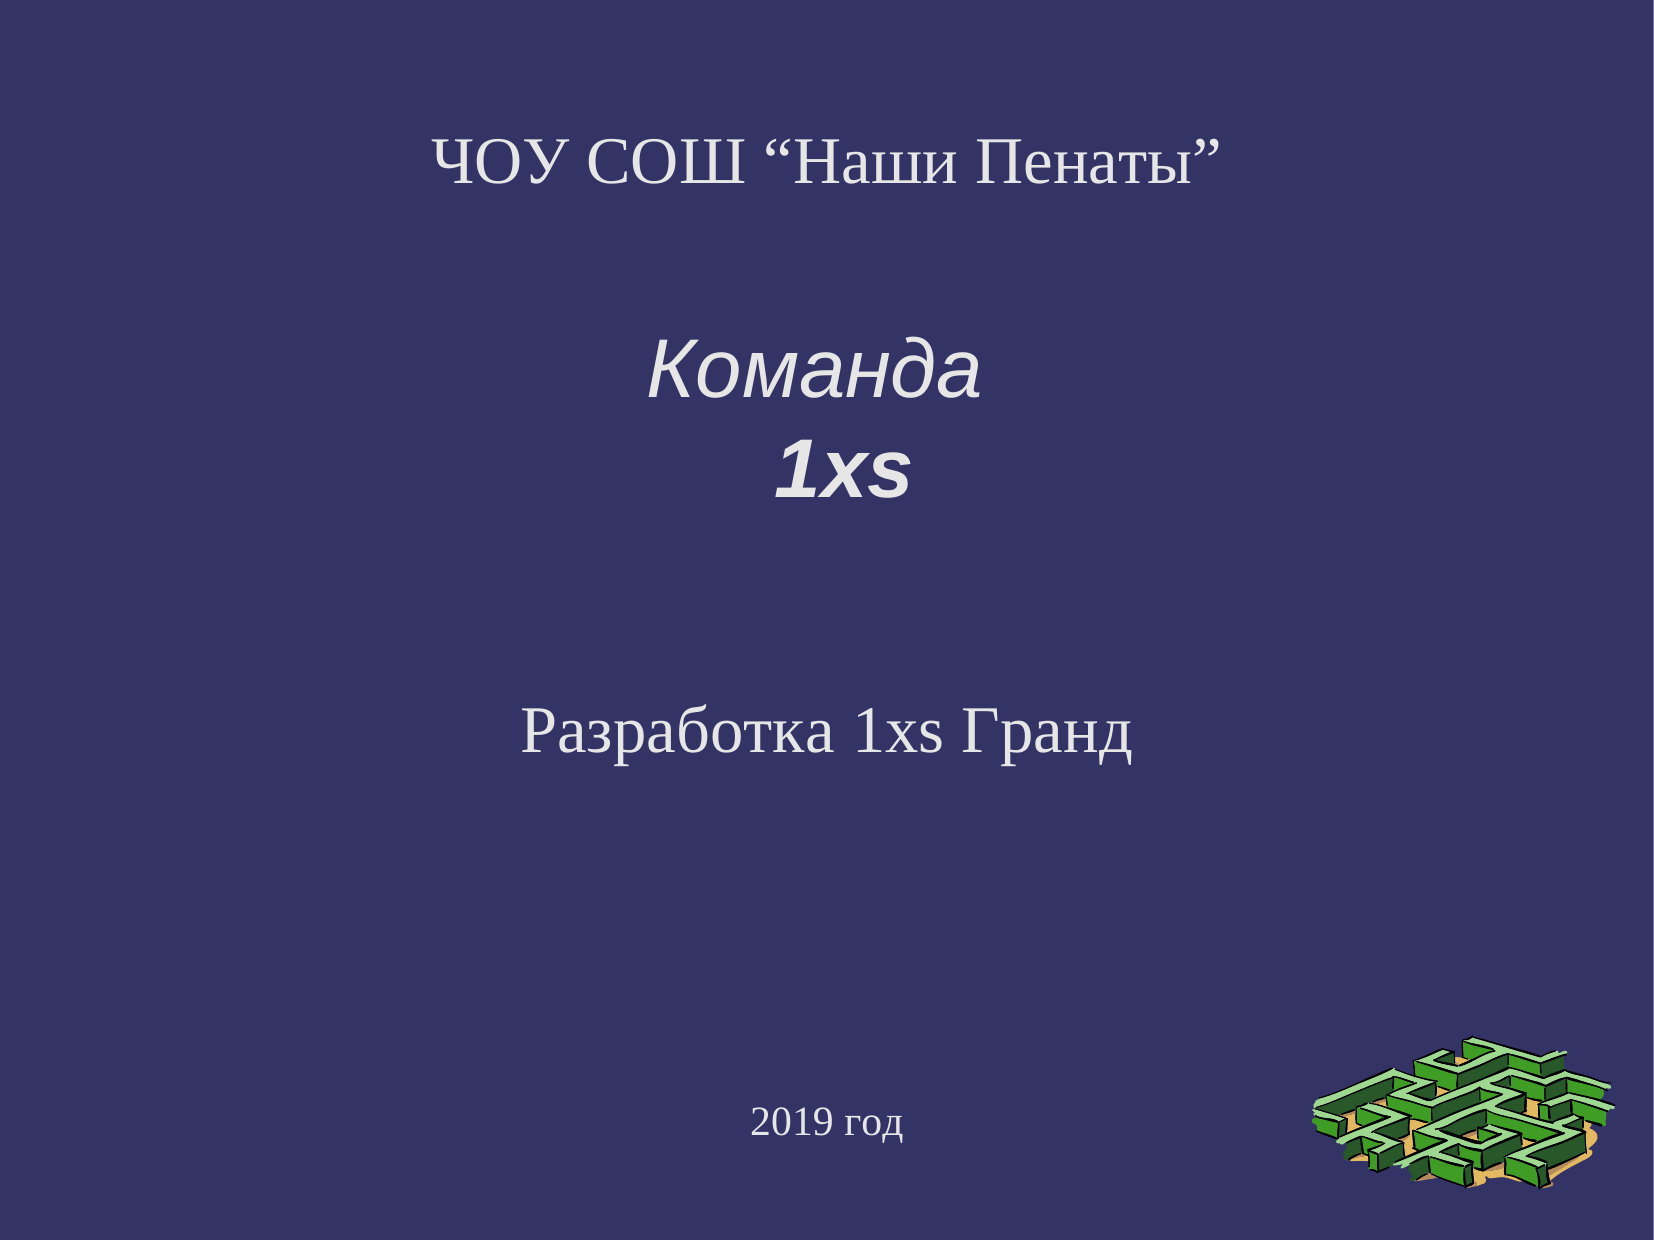

ЧОУ СОШ “Наши Пенаты”
# Команда 1xs
Разработка 1xs Гранд
2019 год